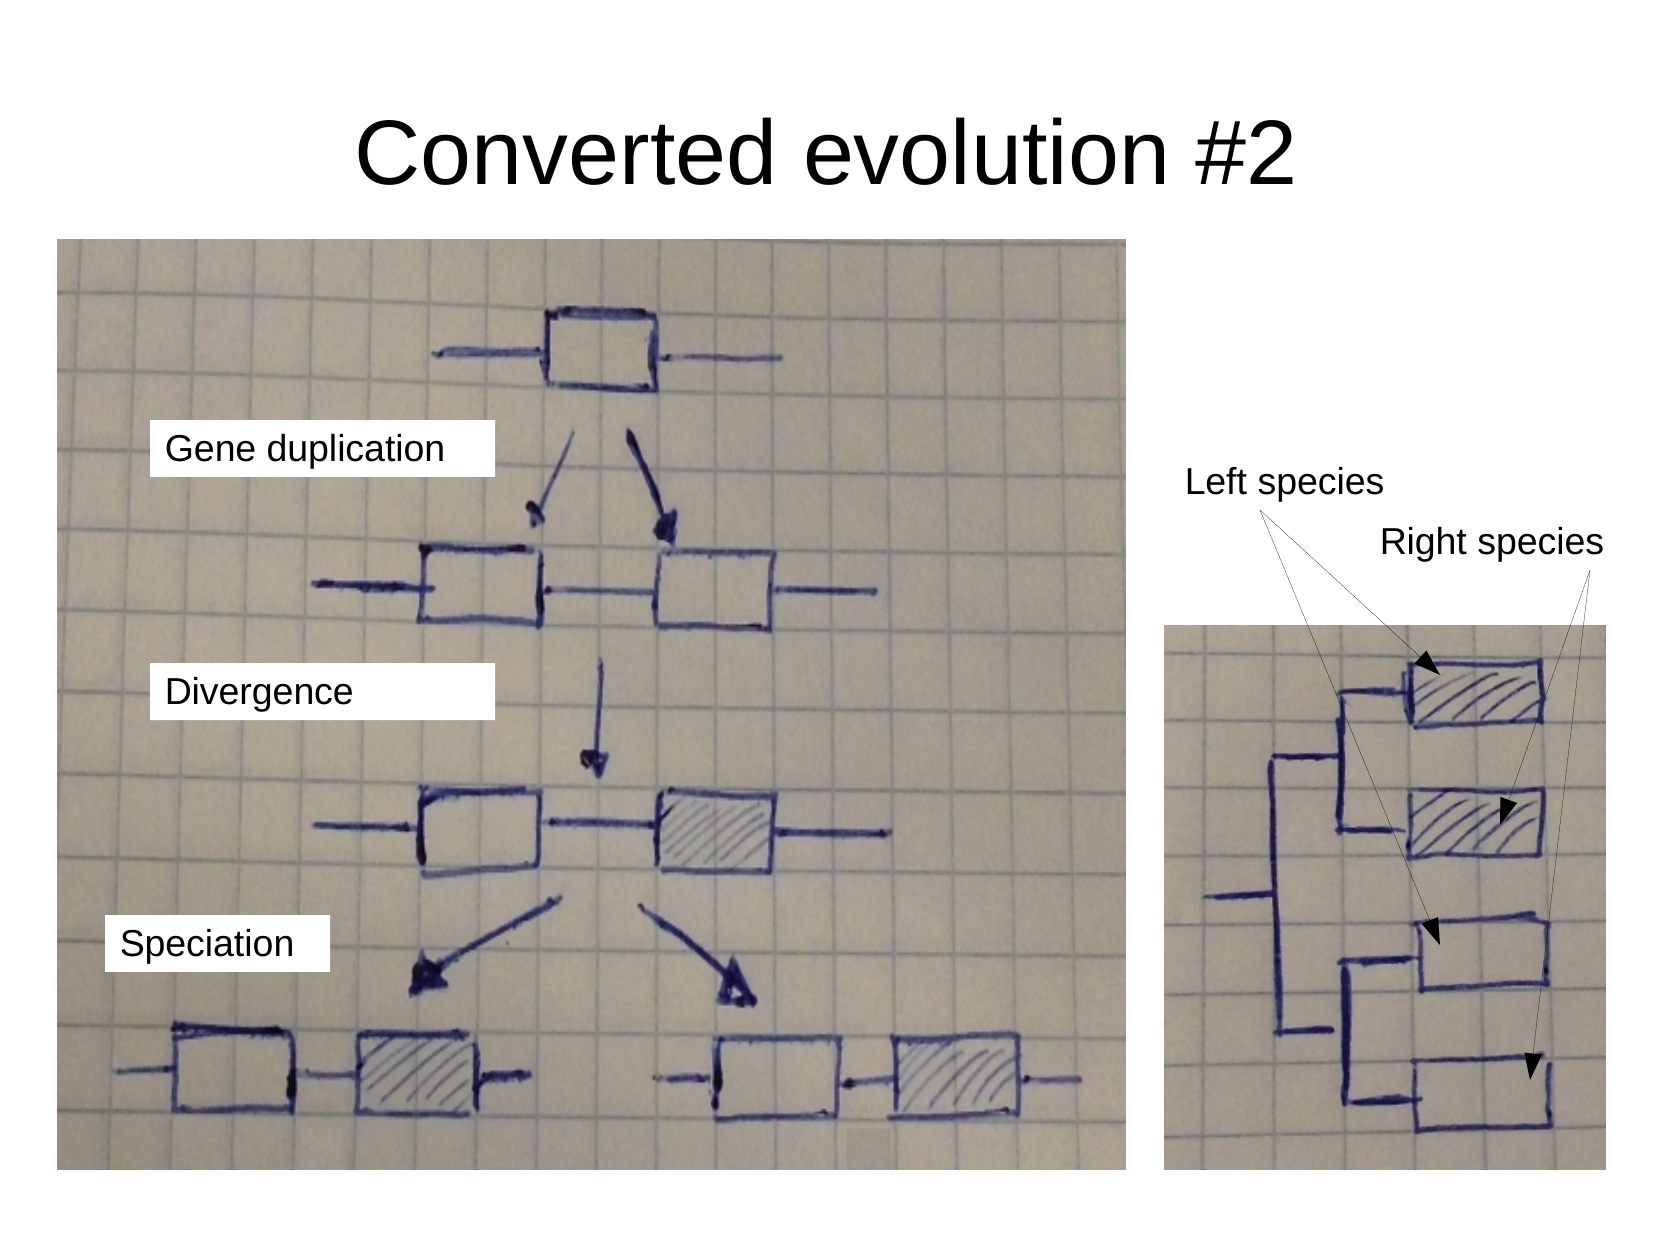

# Converted evolution #2
Gene duplication
Left species
Right species
Divergence
Speciation